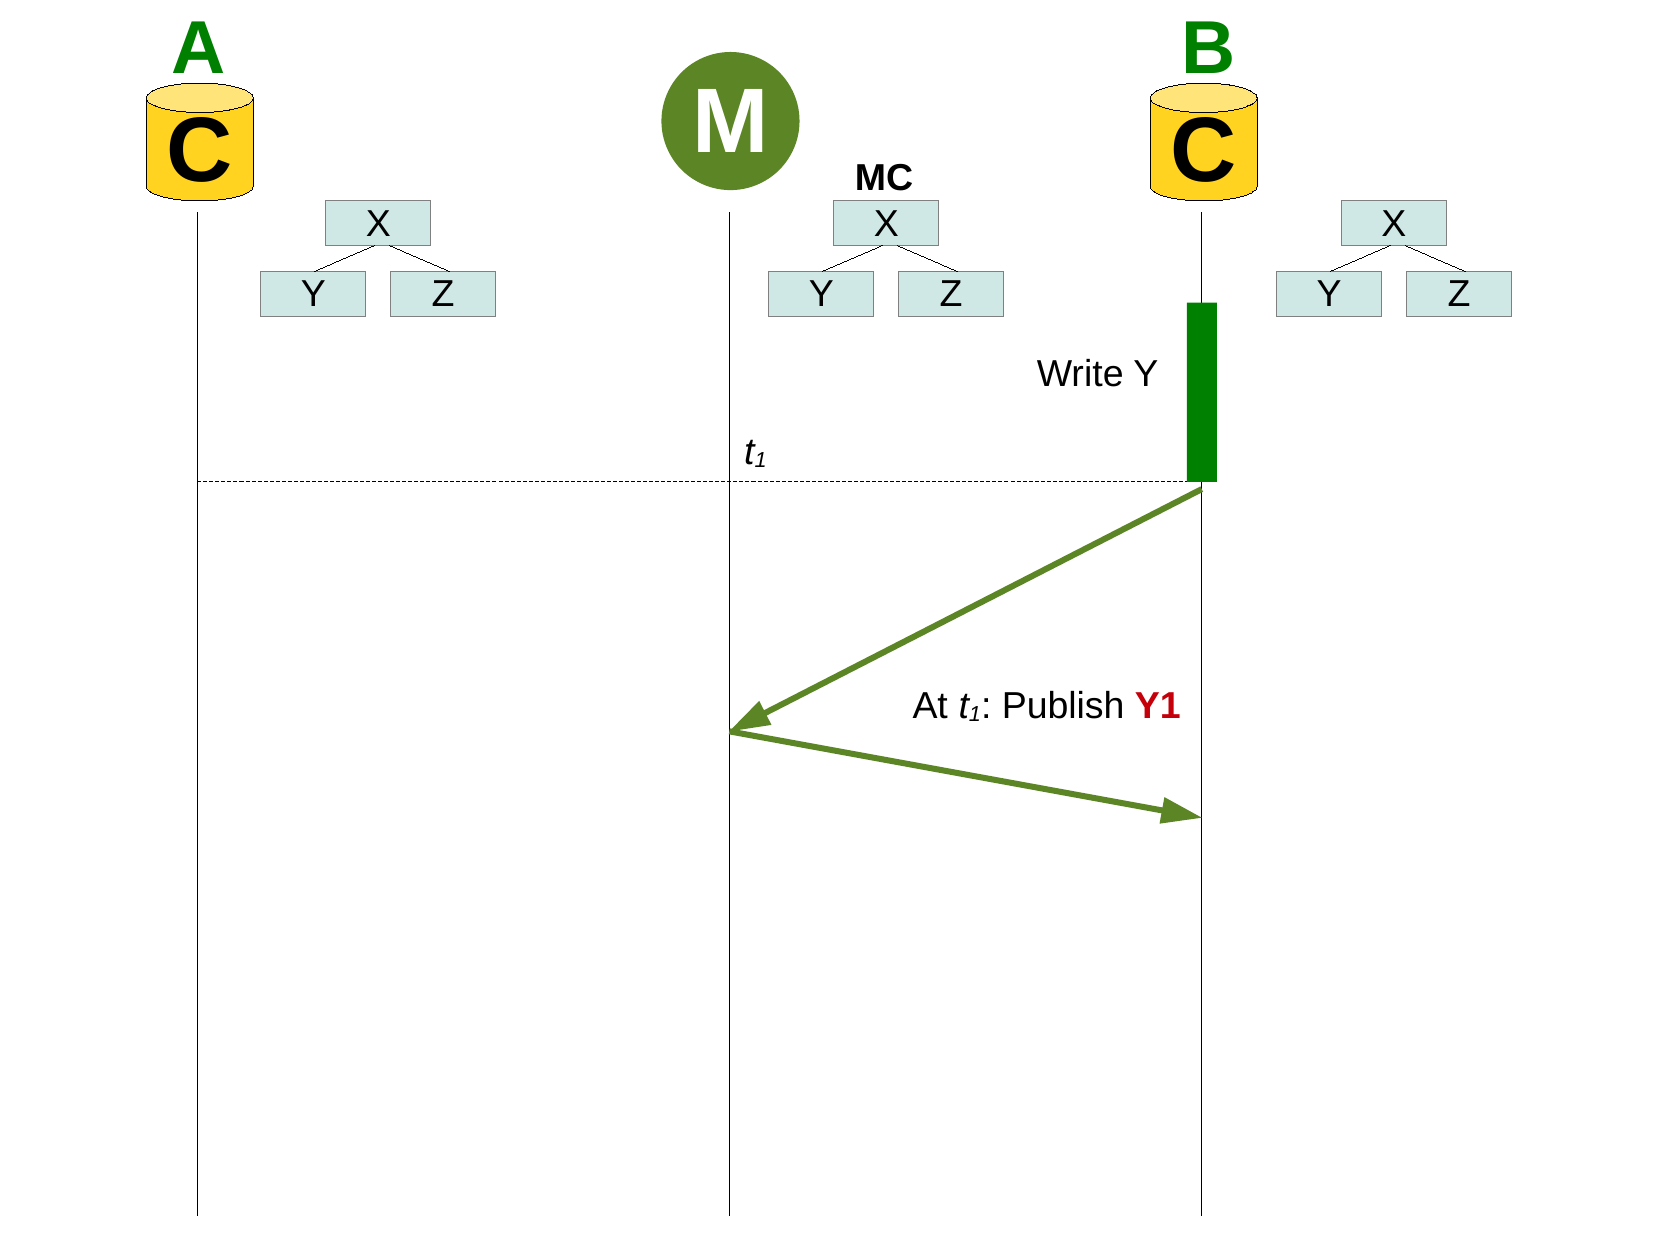

A
B
M
C
C
MC
X
X
X
Y
Z
Y
Z
Y
Z
Write Y
t1
At t1: Publish Y1